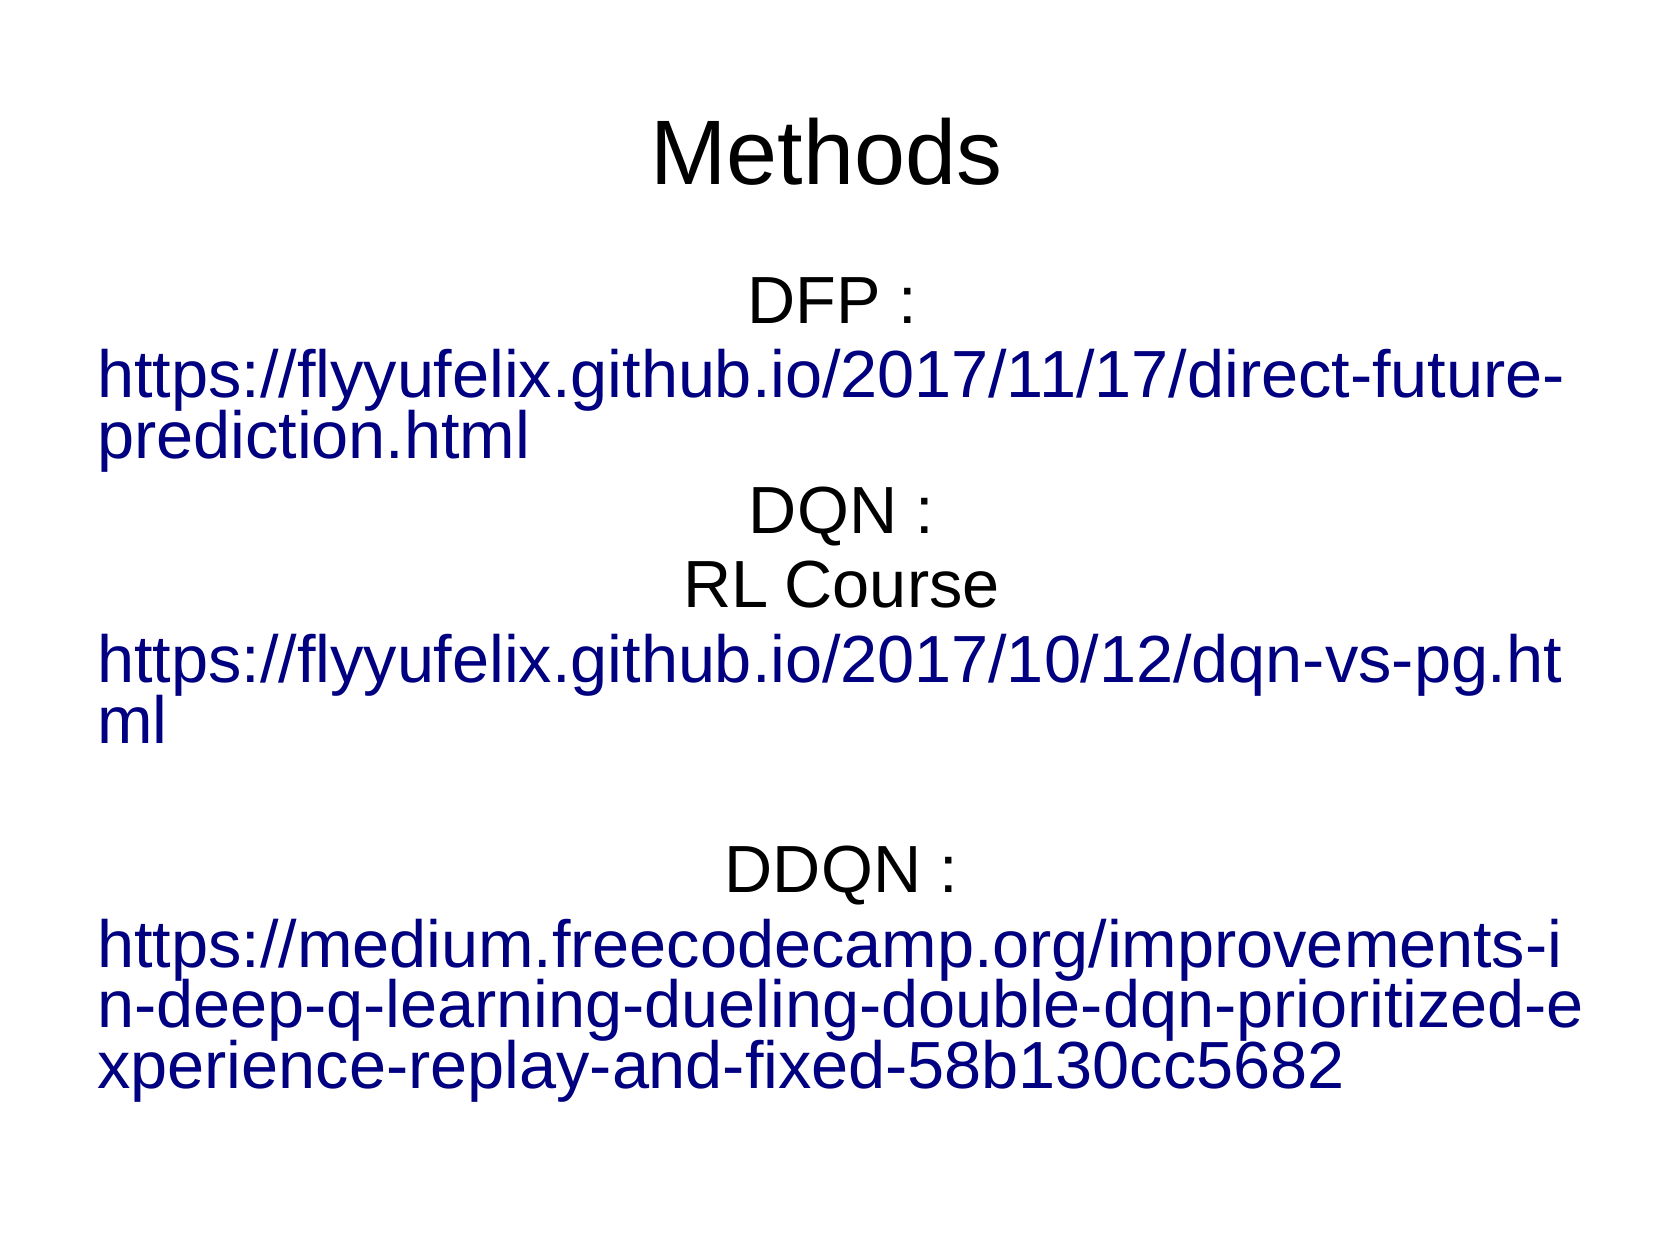

# Methods
DFP : https://flyyufelix.github.io/2017/11/17/direct-future-prediction.html
DQN :
RL Course
https://flyyufelix.github.io/2017/10/12/dqn-vs-pg.html
DDQN :
https://medium.freecodecamp.org/improvements-in-deep-q-learning-dueling-double-dqn-prioritized-experience-replay-and-fixed-58b130cc5682